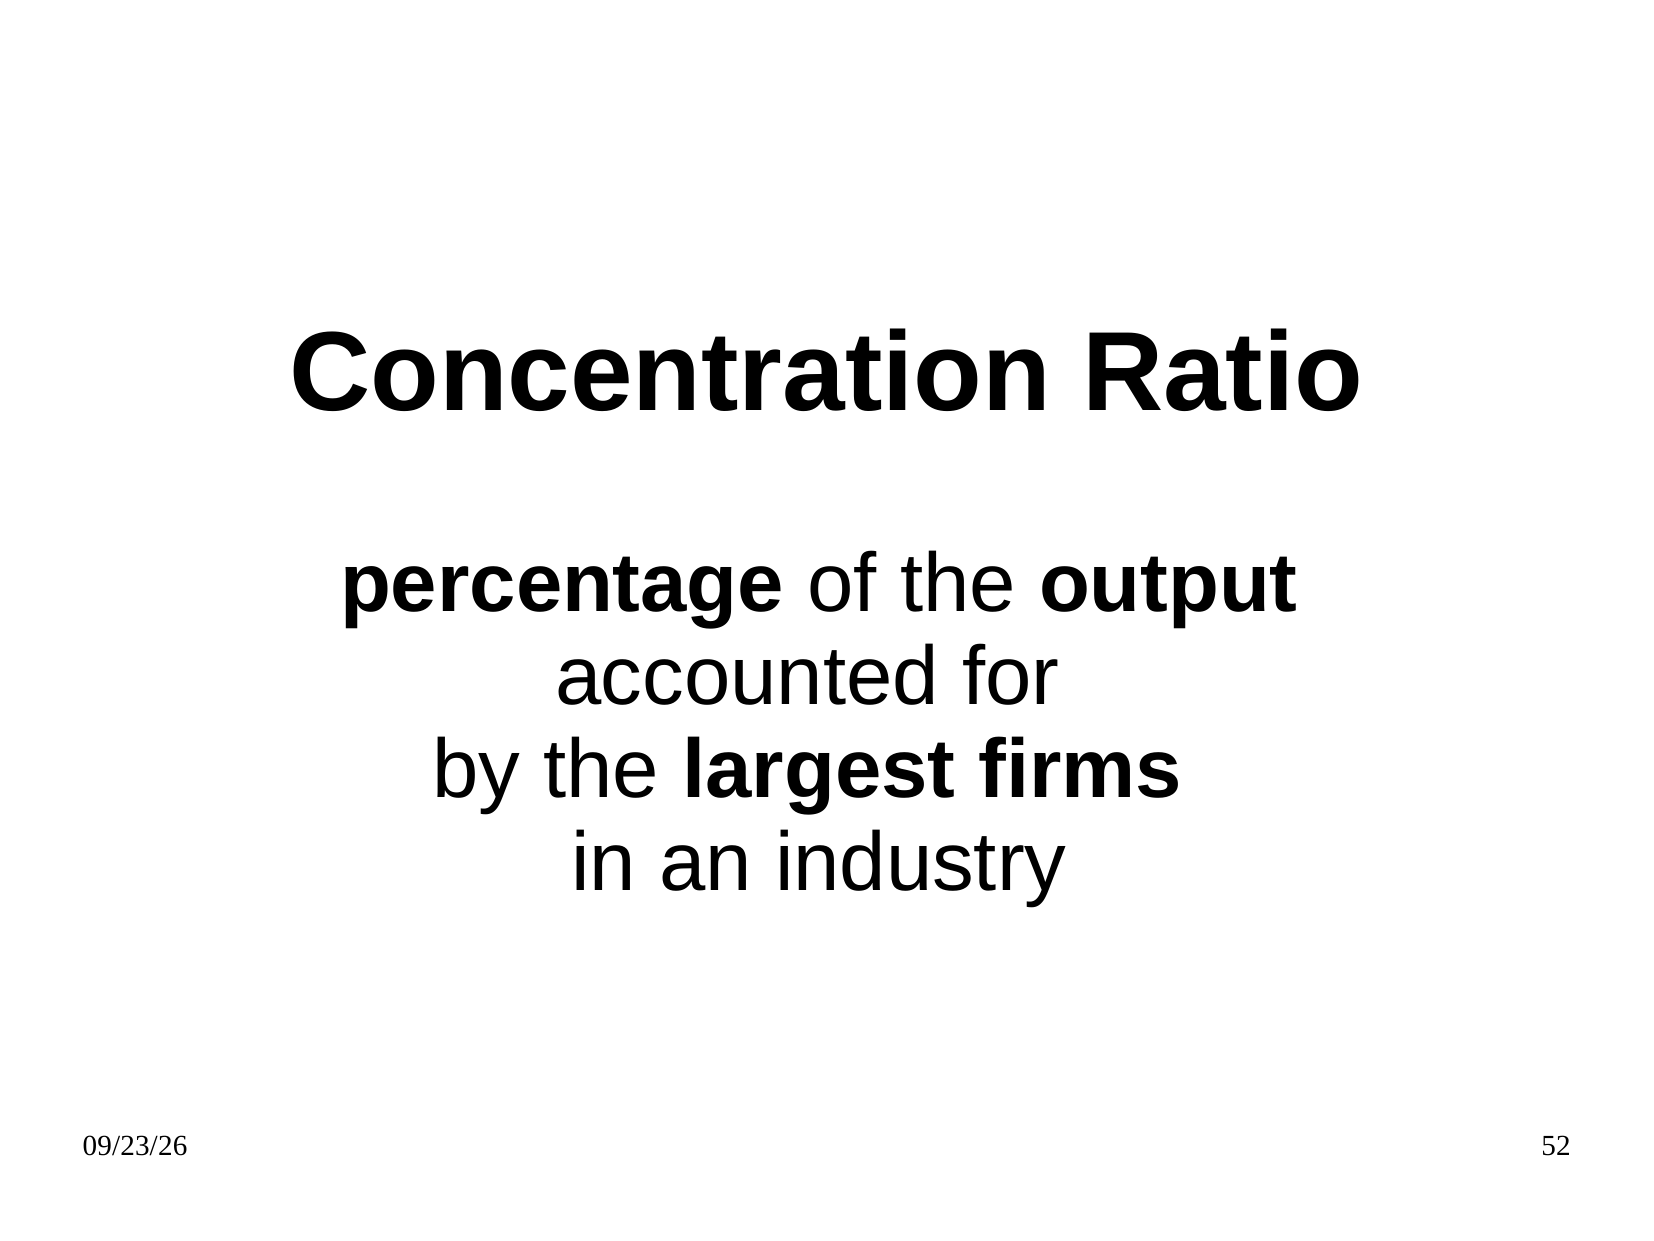

# Concentration Ratio
percentage of the output
accounted for
by the largest firms
in an industry
52